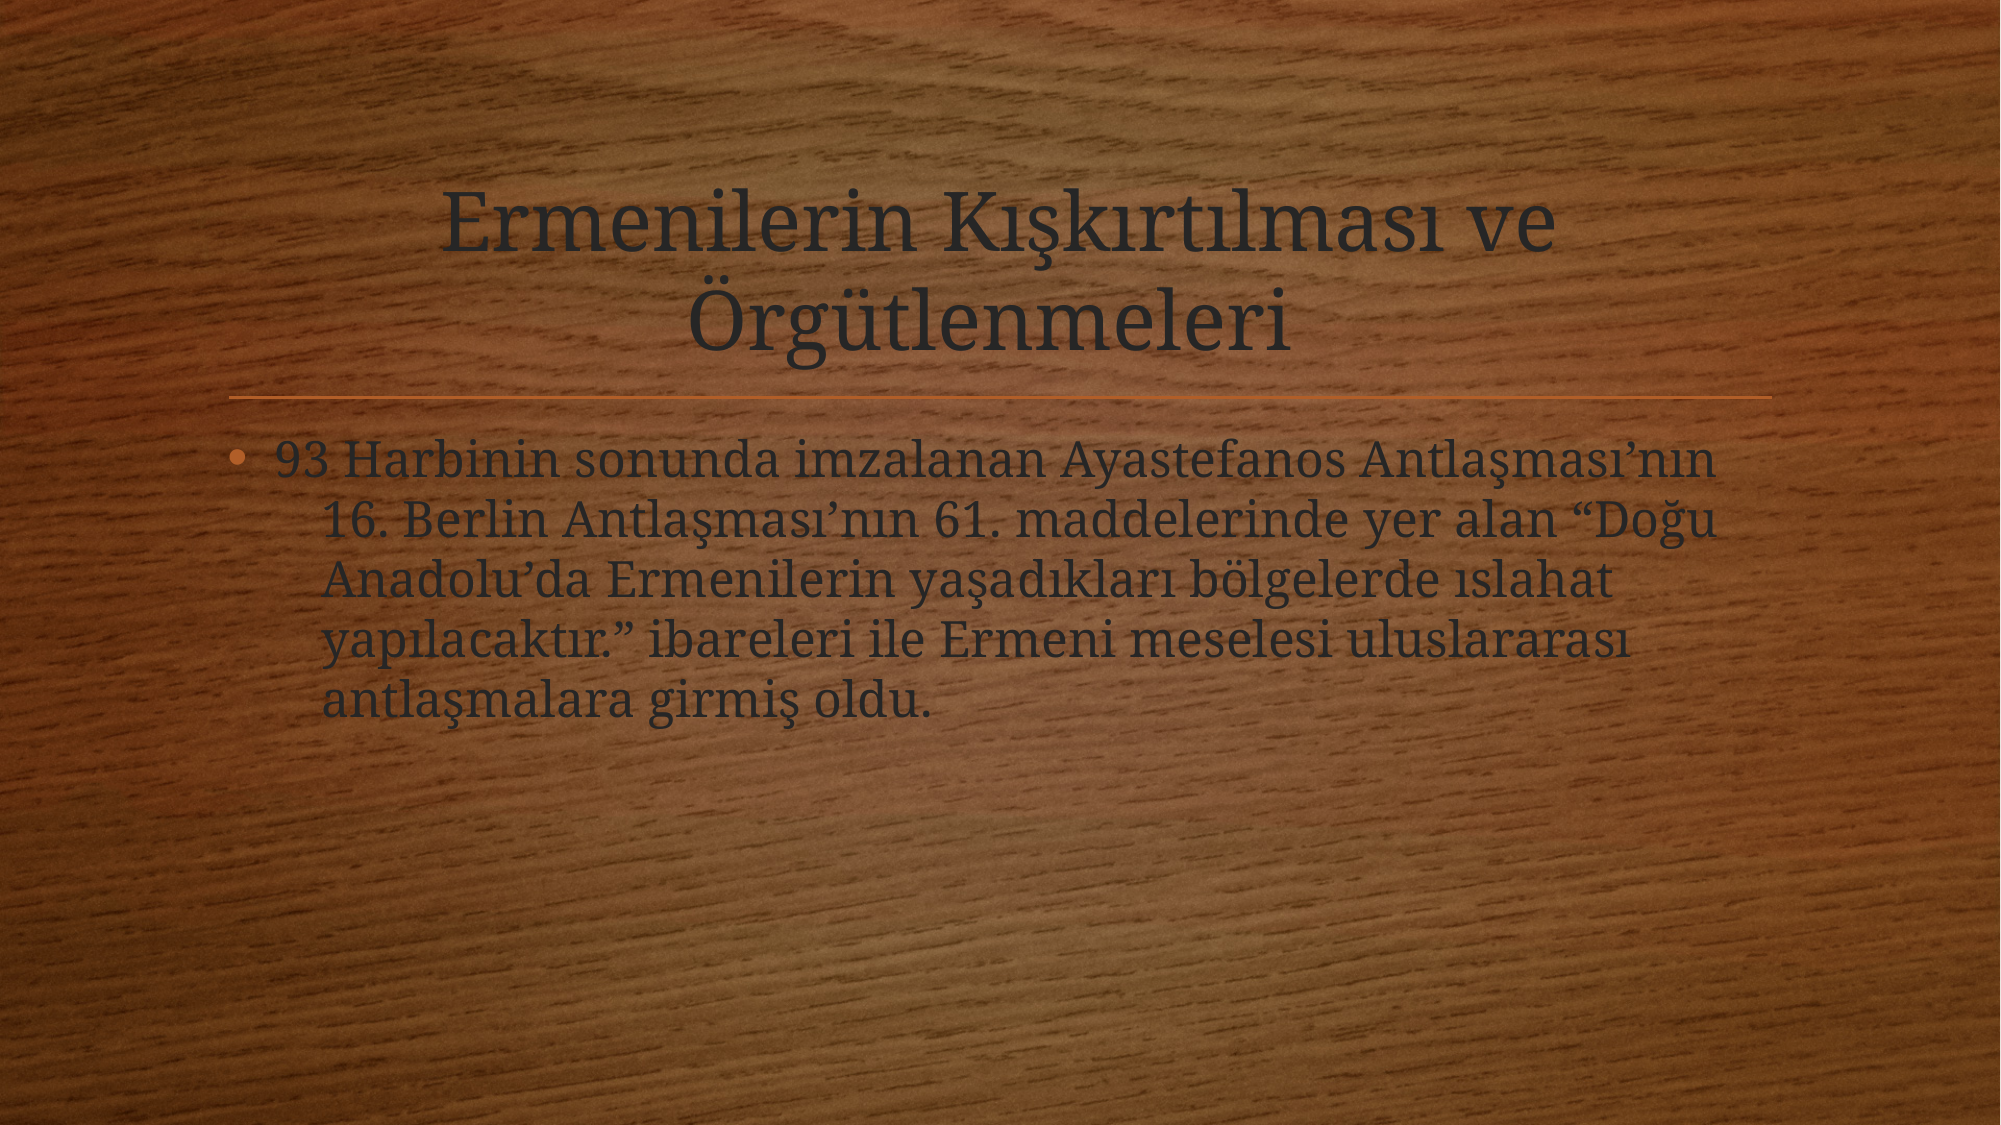

# Ermenilerin Kışkırtılması ve Örgütlenmeleri
93 Harbinin sonunda imzalanan Ayastefanos Antlaşması’nın 16. Berlin Antlaşması’nın 61. maddelerinde yer alan “Doğu Anadolu’da Ermenilerin yaşadıkları bölgelerde ıslahat yapılacaktır.” ibareleri ile Ermeni meselesi uluslararası antlaşmalara girmiş oldu.